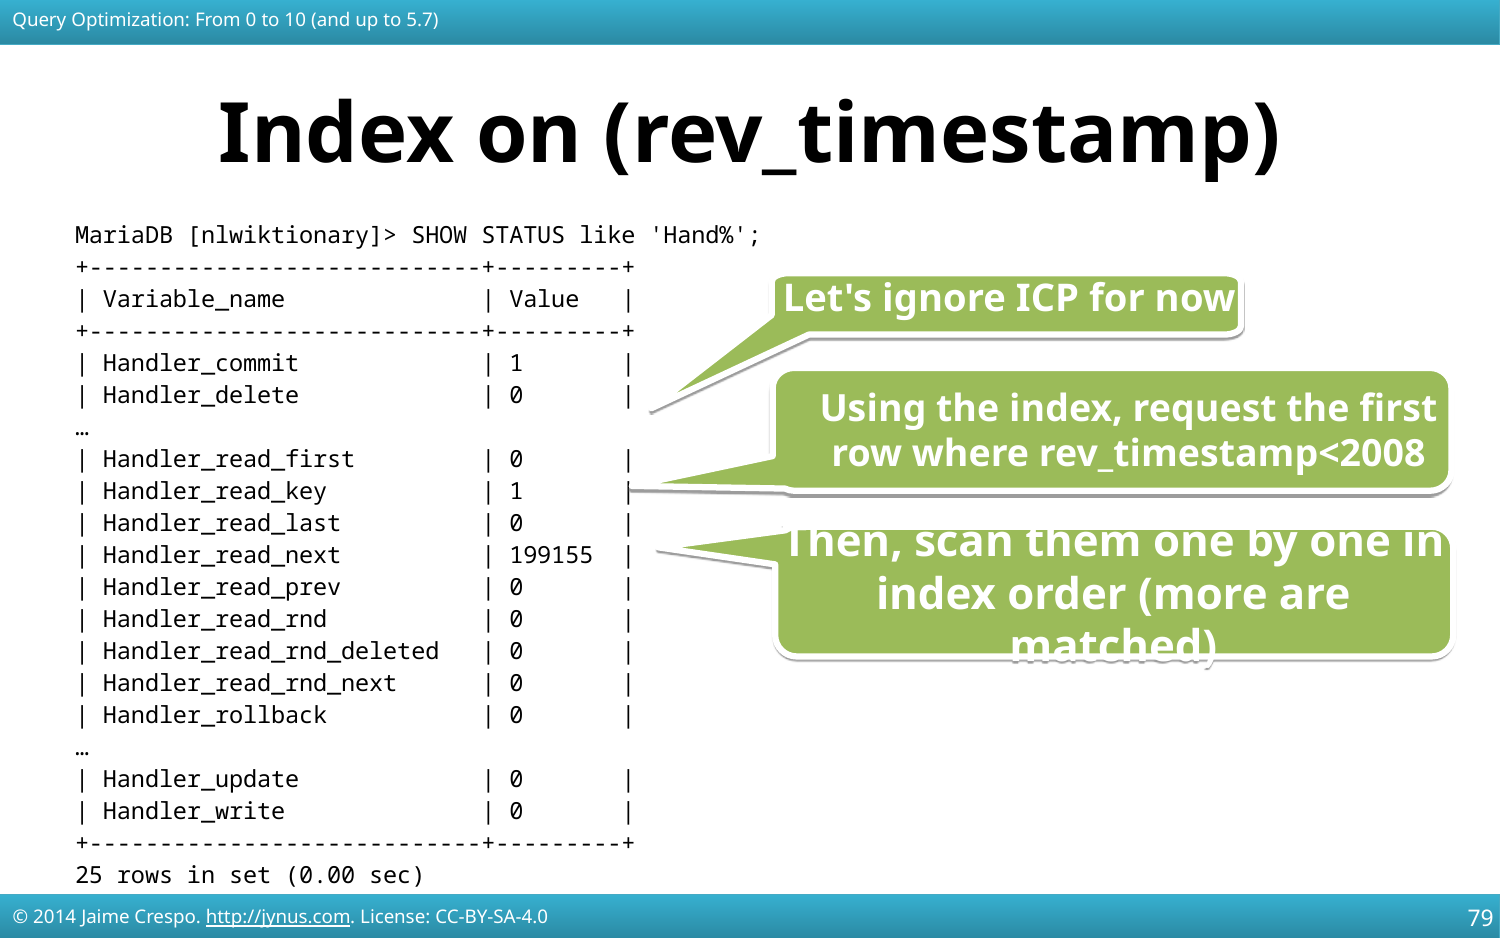

# Index on (rev_timestamp)
MariaDB [nlwiktionary]> SHOW STATUS like 'Hand%';
+----------------------------+---------+
| Variable_name | Value |
+----------------------------+---------+
| Handler_commit | 1 |
| Handler_delete | 0 |
…
| Handler_read_first | 0 |
| Handler_read_key | 1 |
| Handler_read_last | 0 |
| Handler_read_next | 199155 |
| Handler_read_prev | 0 |
| Handler_read_rnd | 0 |
| Handler_read_rnd_deleted | 0 |
| Handler_read_rnd_next | 0 |
| Handler_rollback | 0 |
…
| Handler_update | 0 |
| Handler_write | 0 |
+----------------------------+---------+
25 rows in set (0.00 sec)
Let's ignore ICP for now
Using the index, request the first row where rev_timestamp<2008
Then, scan them one by one in index order (more are matched)